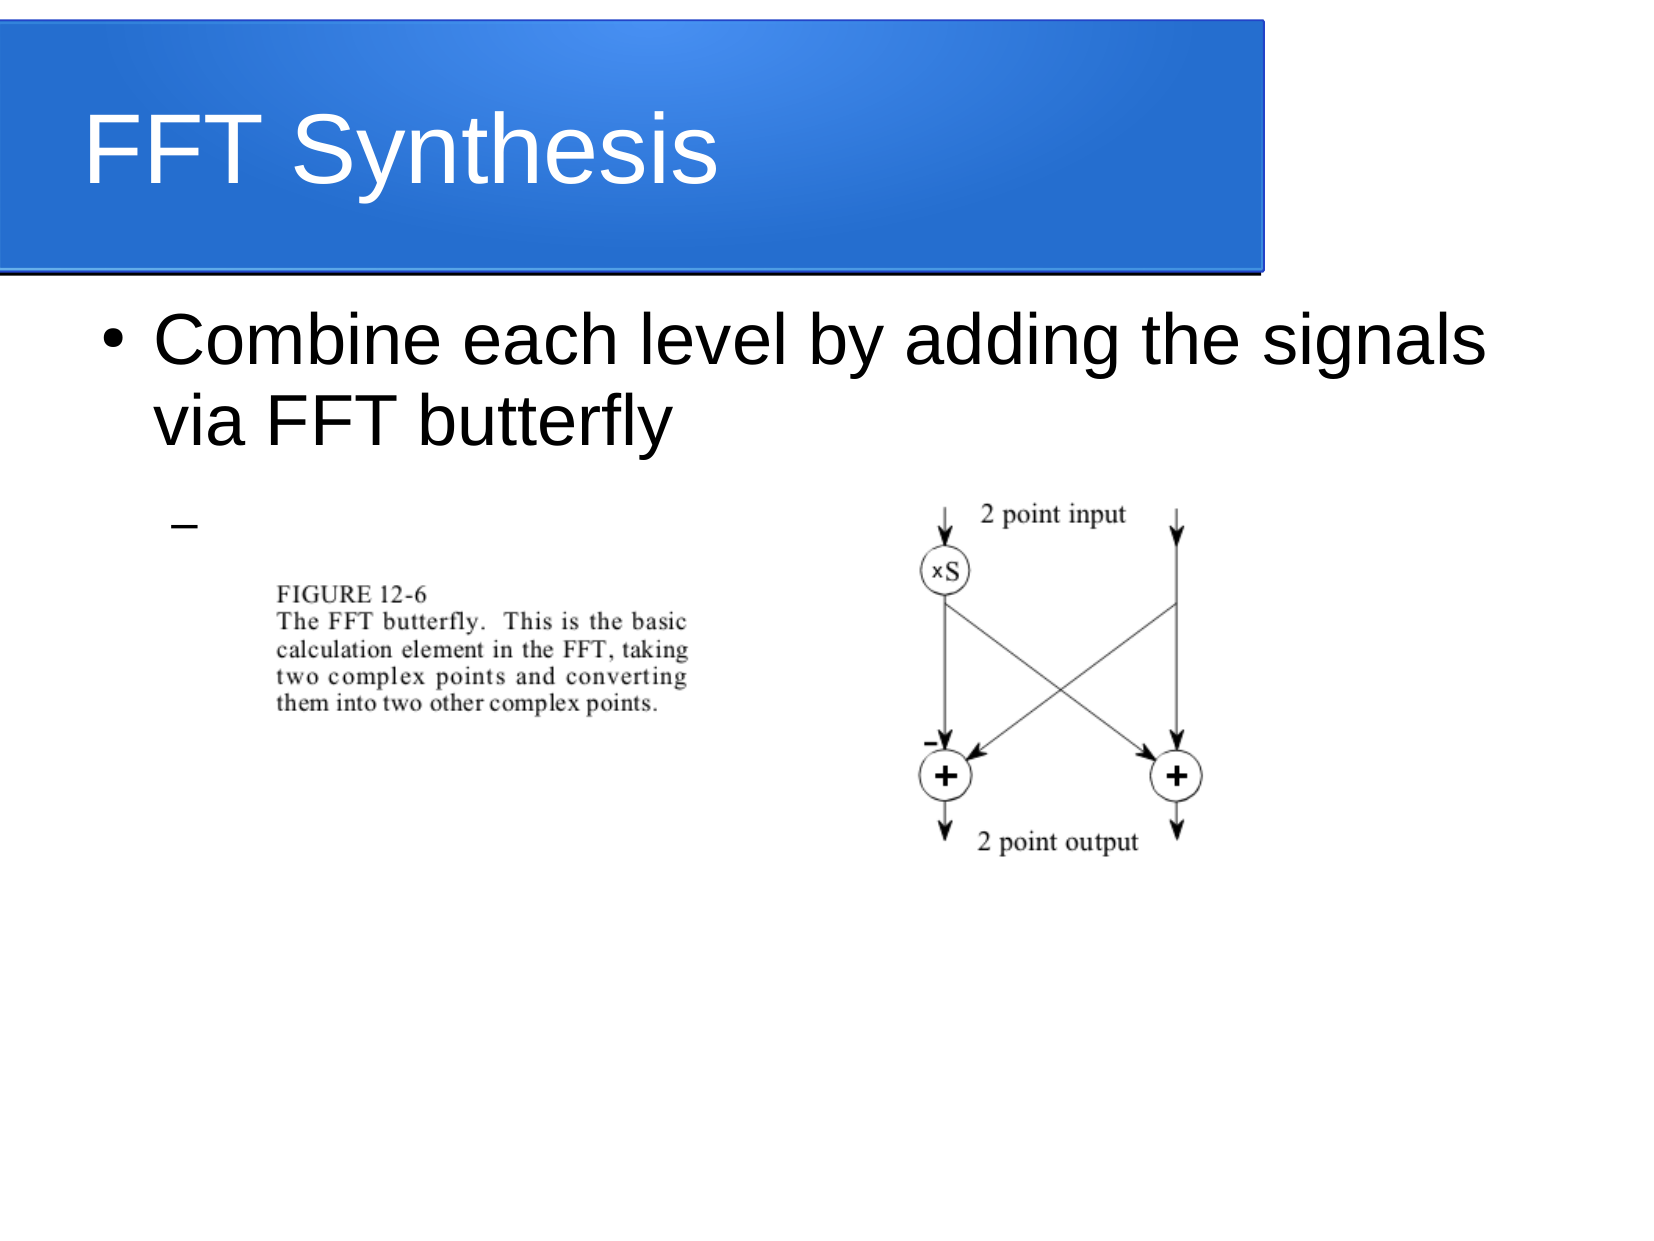

# FFT Synthesis
Combine each level by adding the signals via FFT butterfly